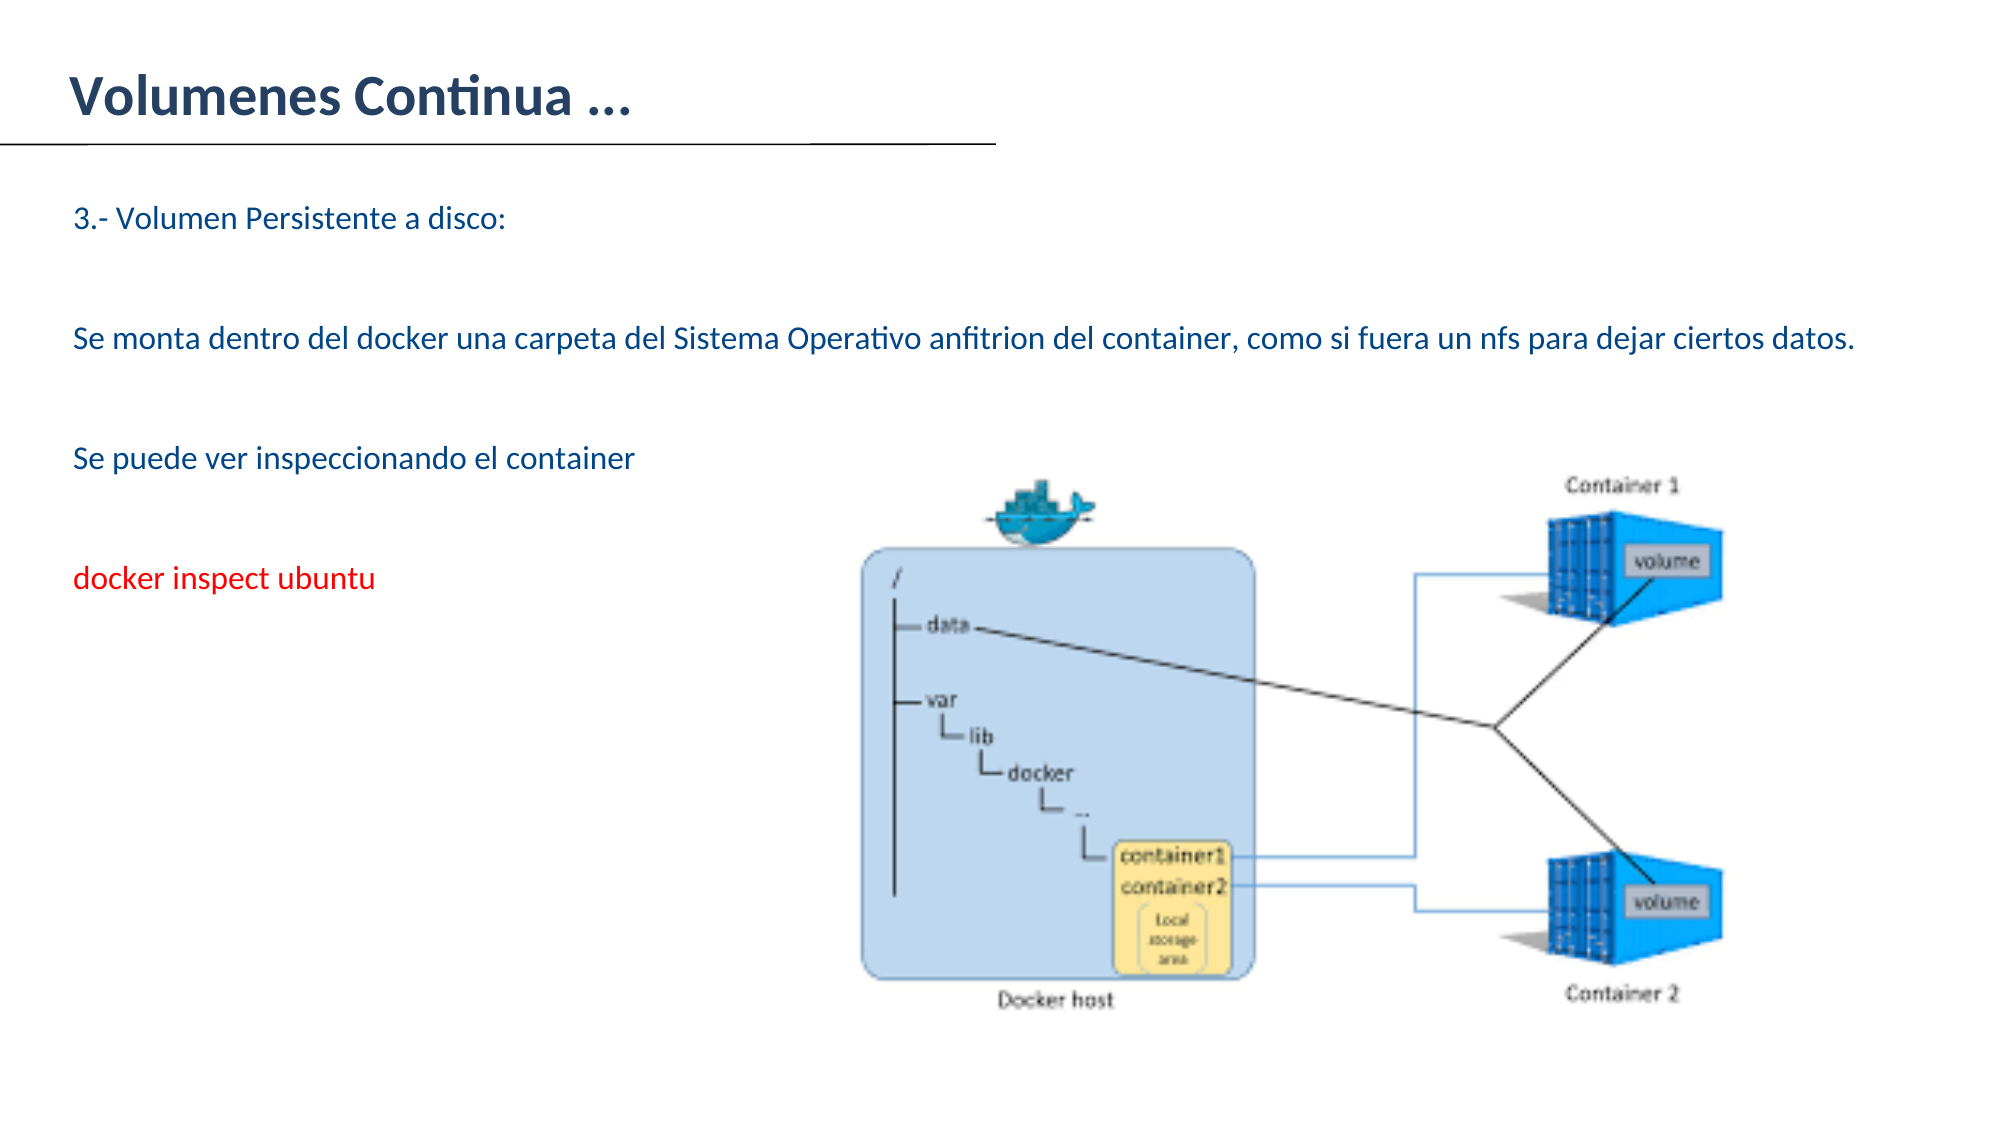

Volumenes Continua ...
3.- Volumen Persistente a disco:
Se monta dentro del docker una carpeta del Sistema Operativo anfitrion del container, como si fuera un nfs para dejar ciertos datos.
Se puede ver inspeccionando el container
docker inspect ubuntu